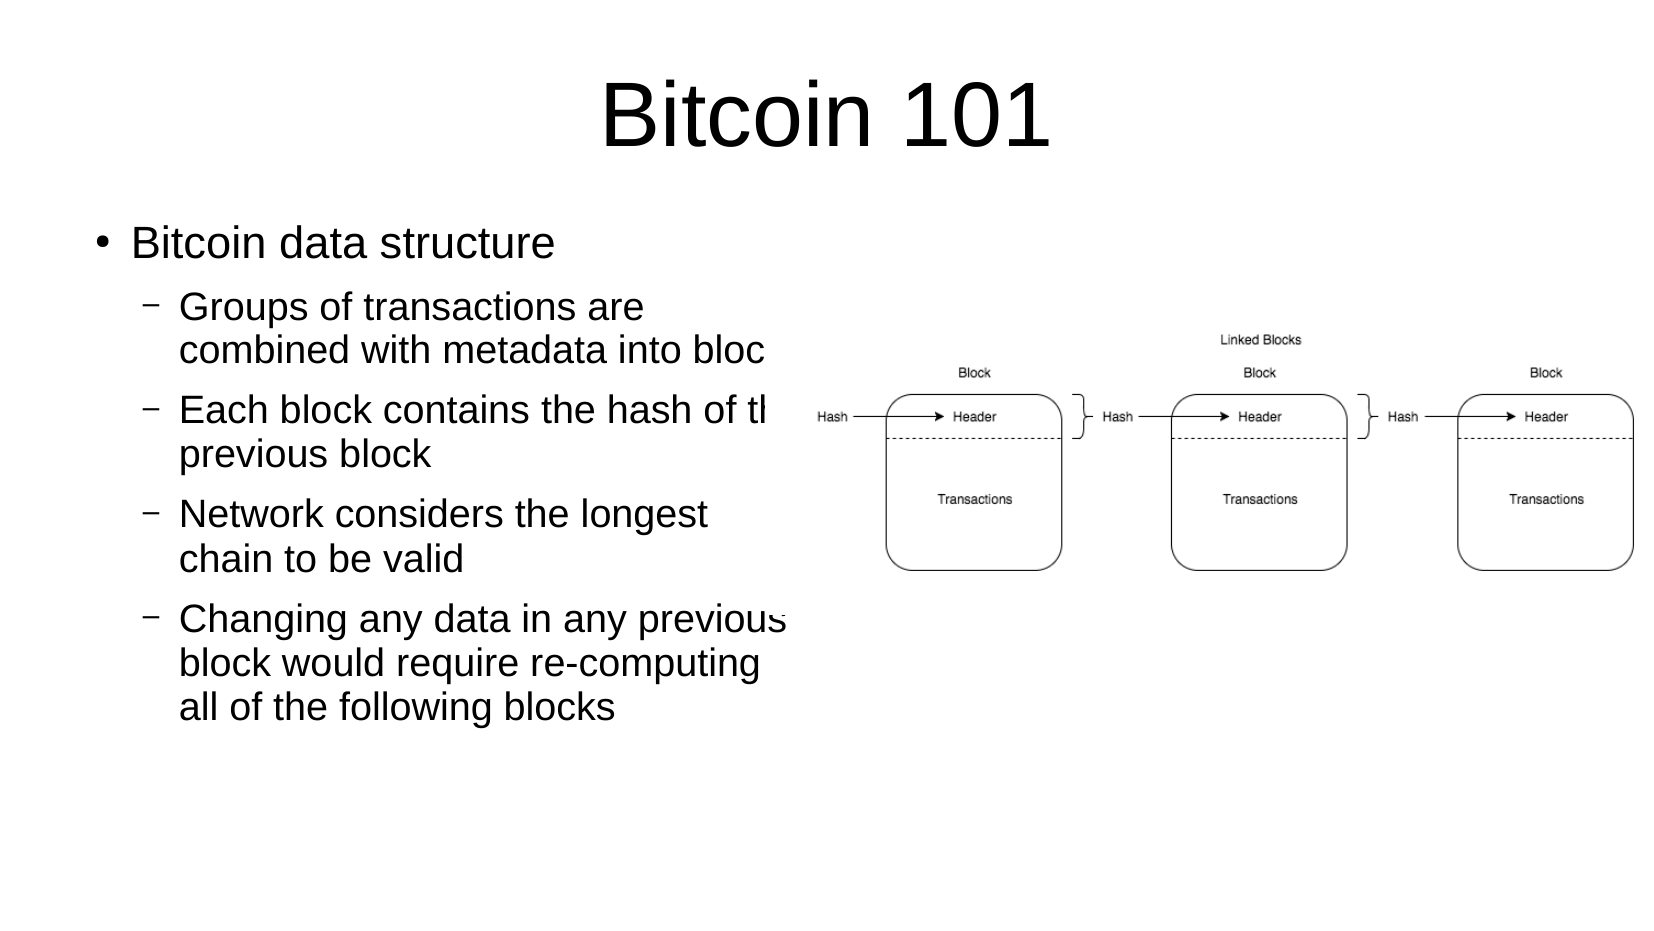

# Bitcoin 101
Bitcoin data structure
Groups of transactions are combined with metadata into blocks
Each block contains the hash of the previous block
Network considers the longest chain to be valid
Changing any data in any previous block would require re-computing all of the following blocks